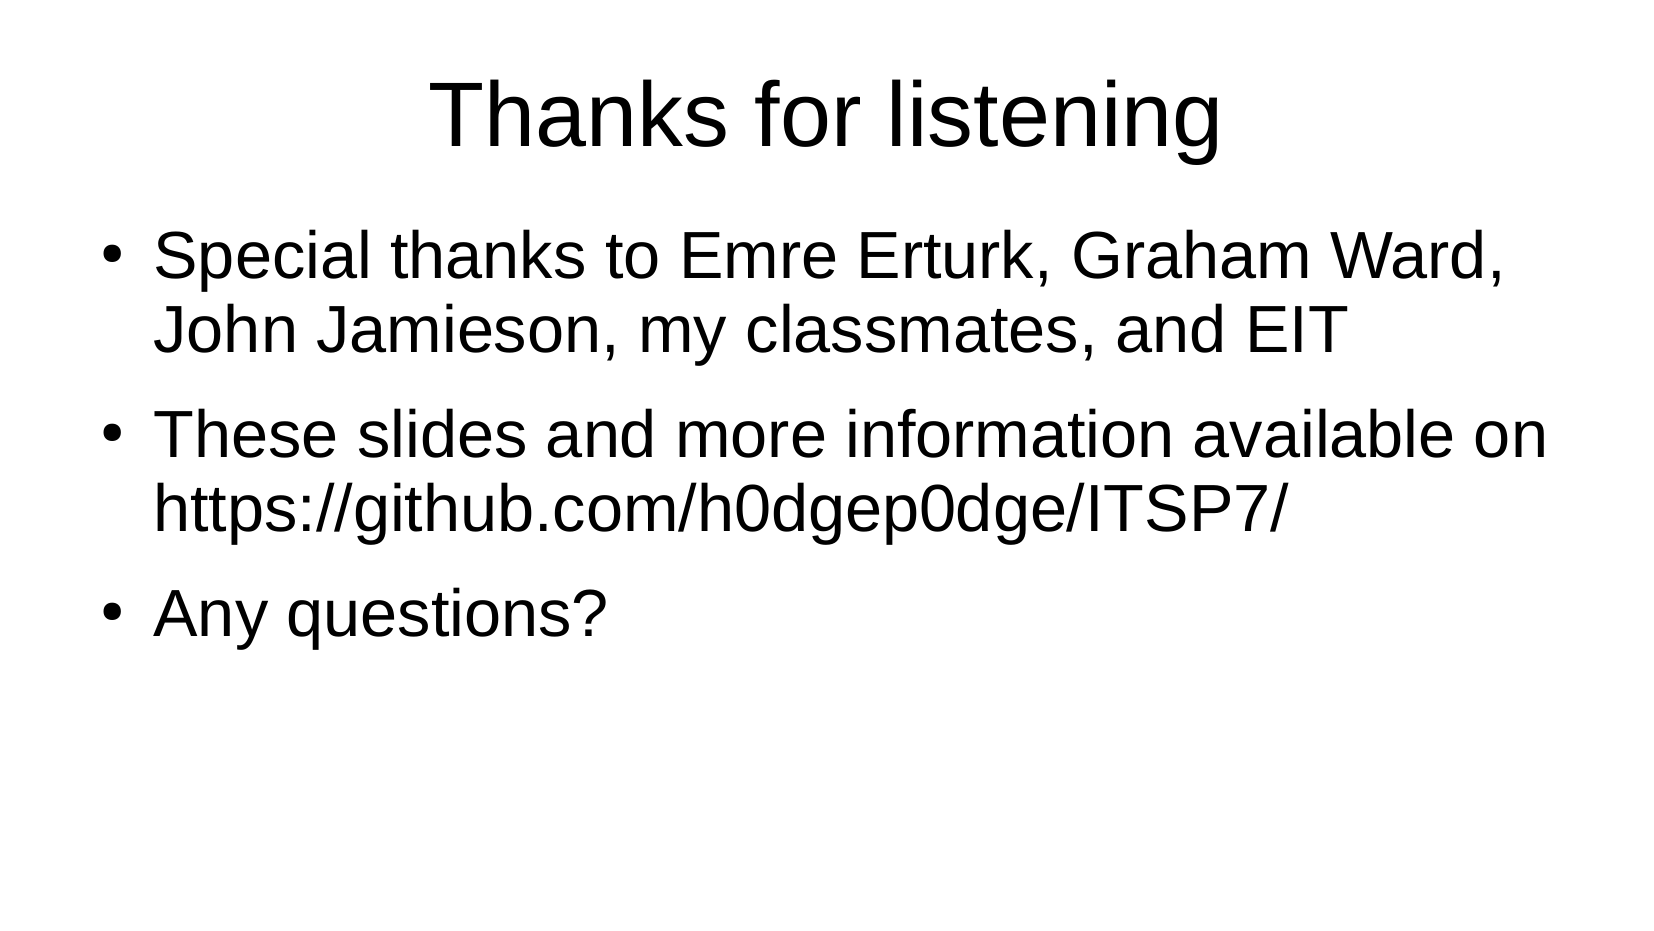

# Thanks for listening
Special thanks to Emre Erturk, Graham Ward, John Jamieson, my classmates, and EIT
These slides and more information available on https://github.com/h0dgep0dge/ITSP7/
Any questions?